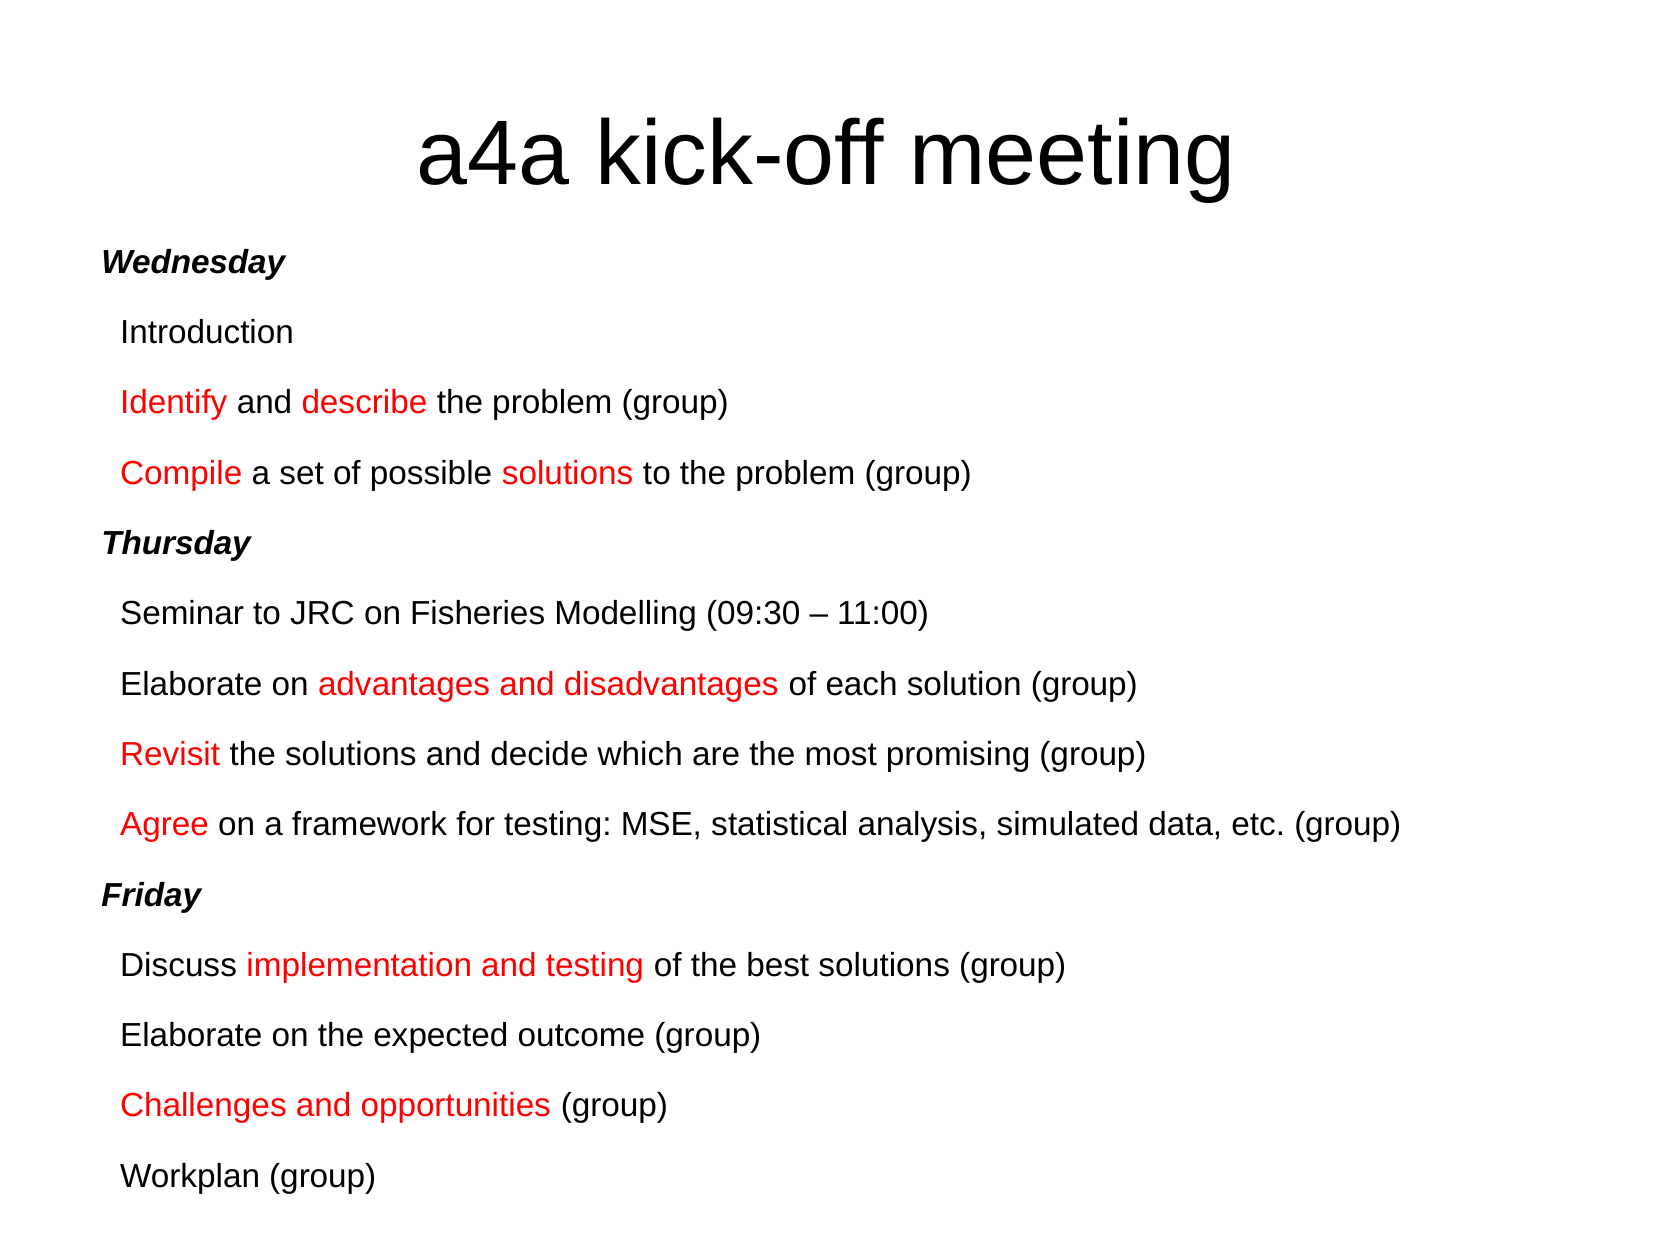

# a4a kick-off meeting
Wednesday
Introduction
Identify and describe the problem (group)
Compile a set of possible solutions to the problem (group)
Thursday
Seminar to JRC on Fisheries Modelling (09:30 – 11:00)
Elaborate on advantages and disadvantages of each solution (group)
Revisit the solutions and decide which are the most promising (group)
Agree on a framework for testing: MSE, statistical analysis, simulated data, etc. (group)
Friday
Discuss implementation and testing of the best solutions (group)
Elaborate on the expected outcome (group)
Challenges and opportunities (group)
Workplan (group)